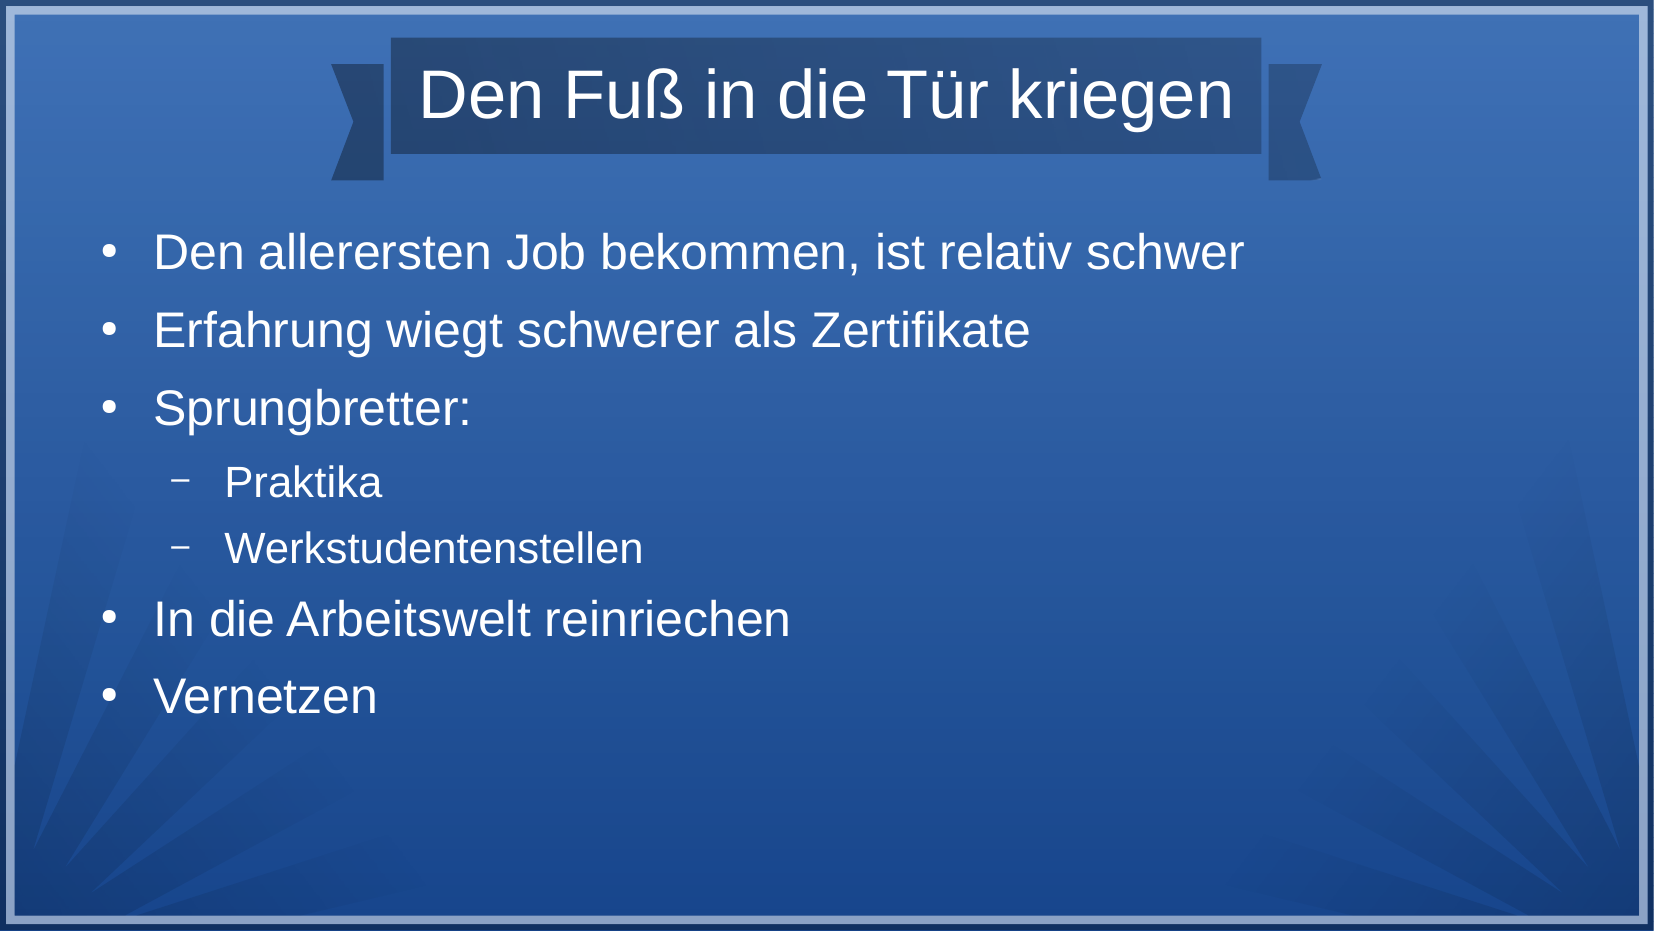

# Den Fuß in die Tür kriegen
Den allerersten Job bekommen, ist relativ schwer
Erfahrung wiegt schwerer als Zertifikate
Sprungbretter:
Praktika
Werkstudentenstellen
In die Arbeitswelt reinriechen
Vernetzen